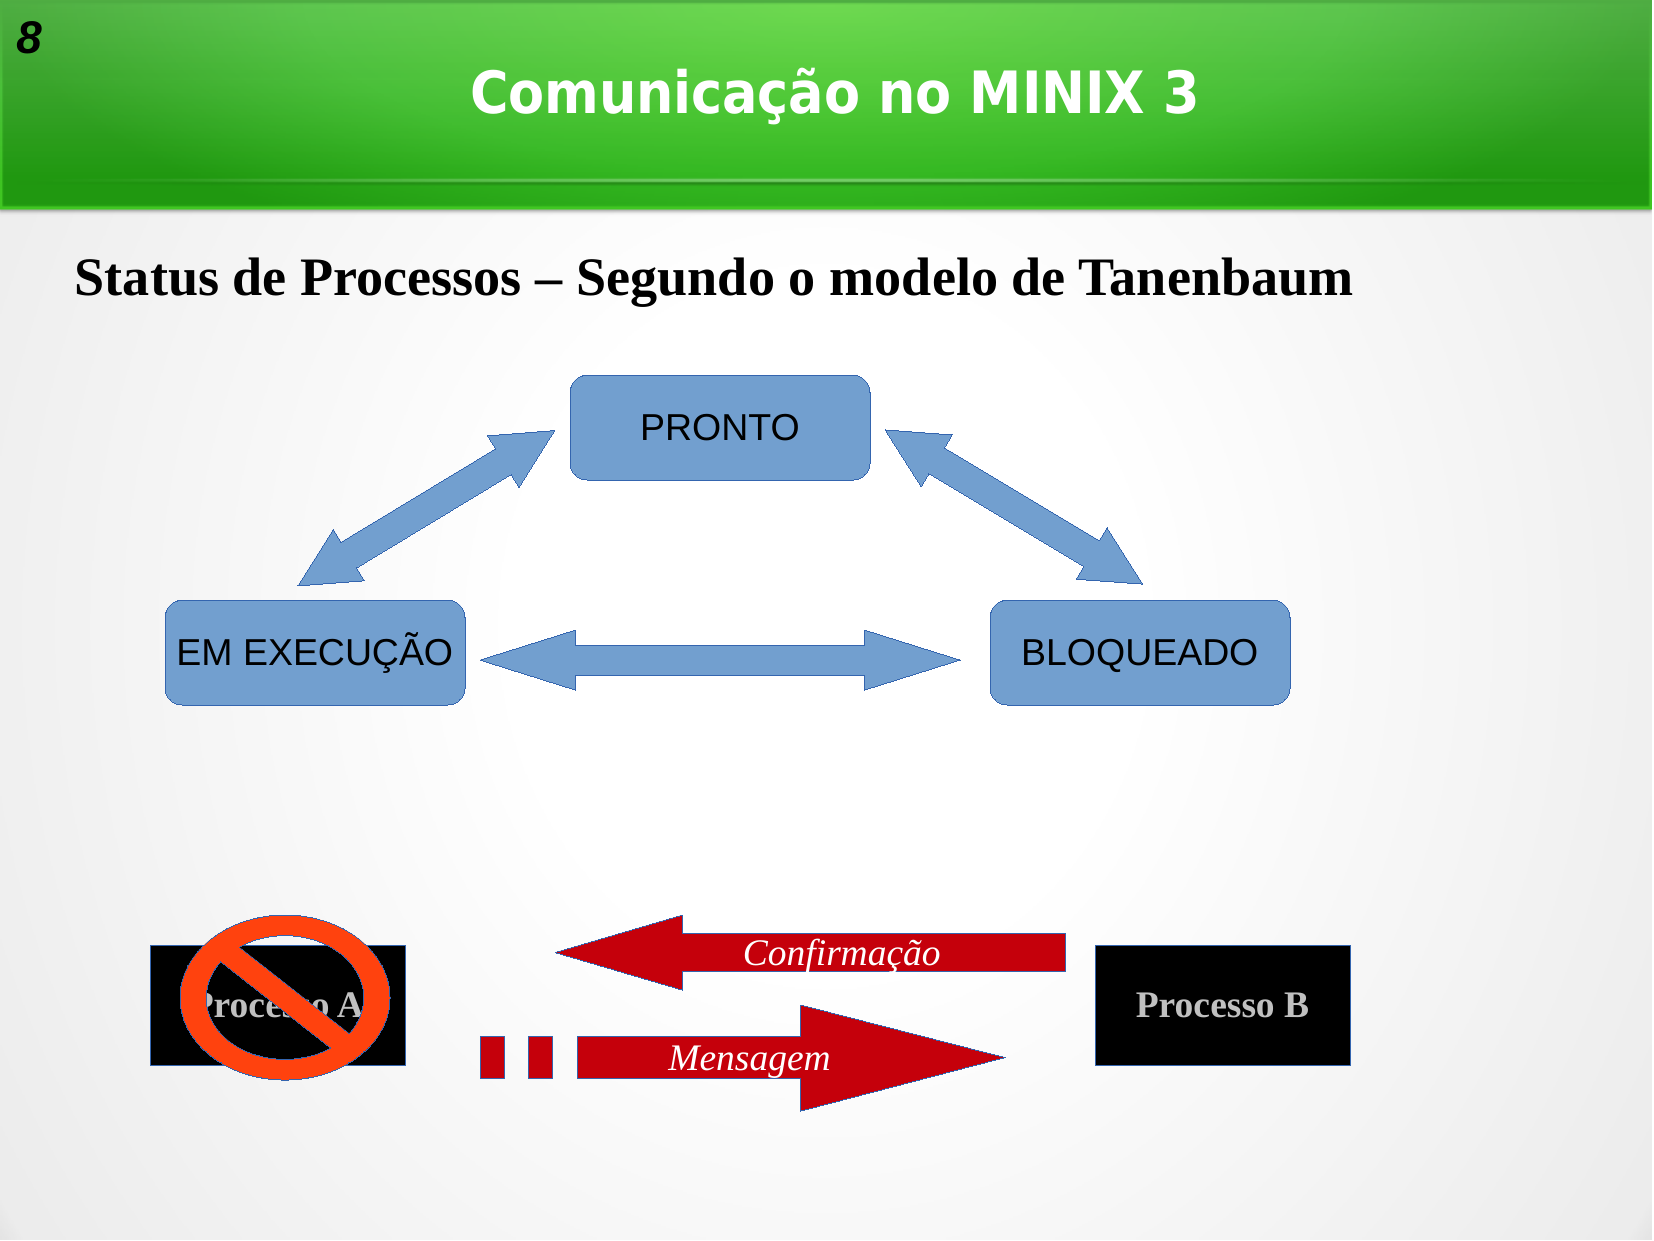

Comunicação no MINIX 3
Status de Processos – Segundo o modelo de Tanenbaum
PRONTO
EM EXECUÇÃO
BLOQUEADO
Confirmação
Processo A
Processo B
Mensagem